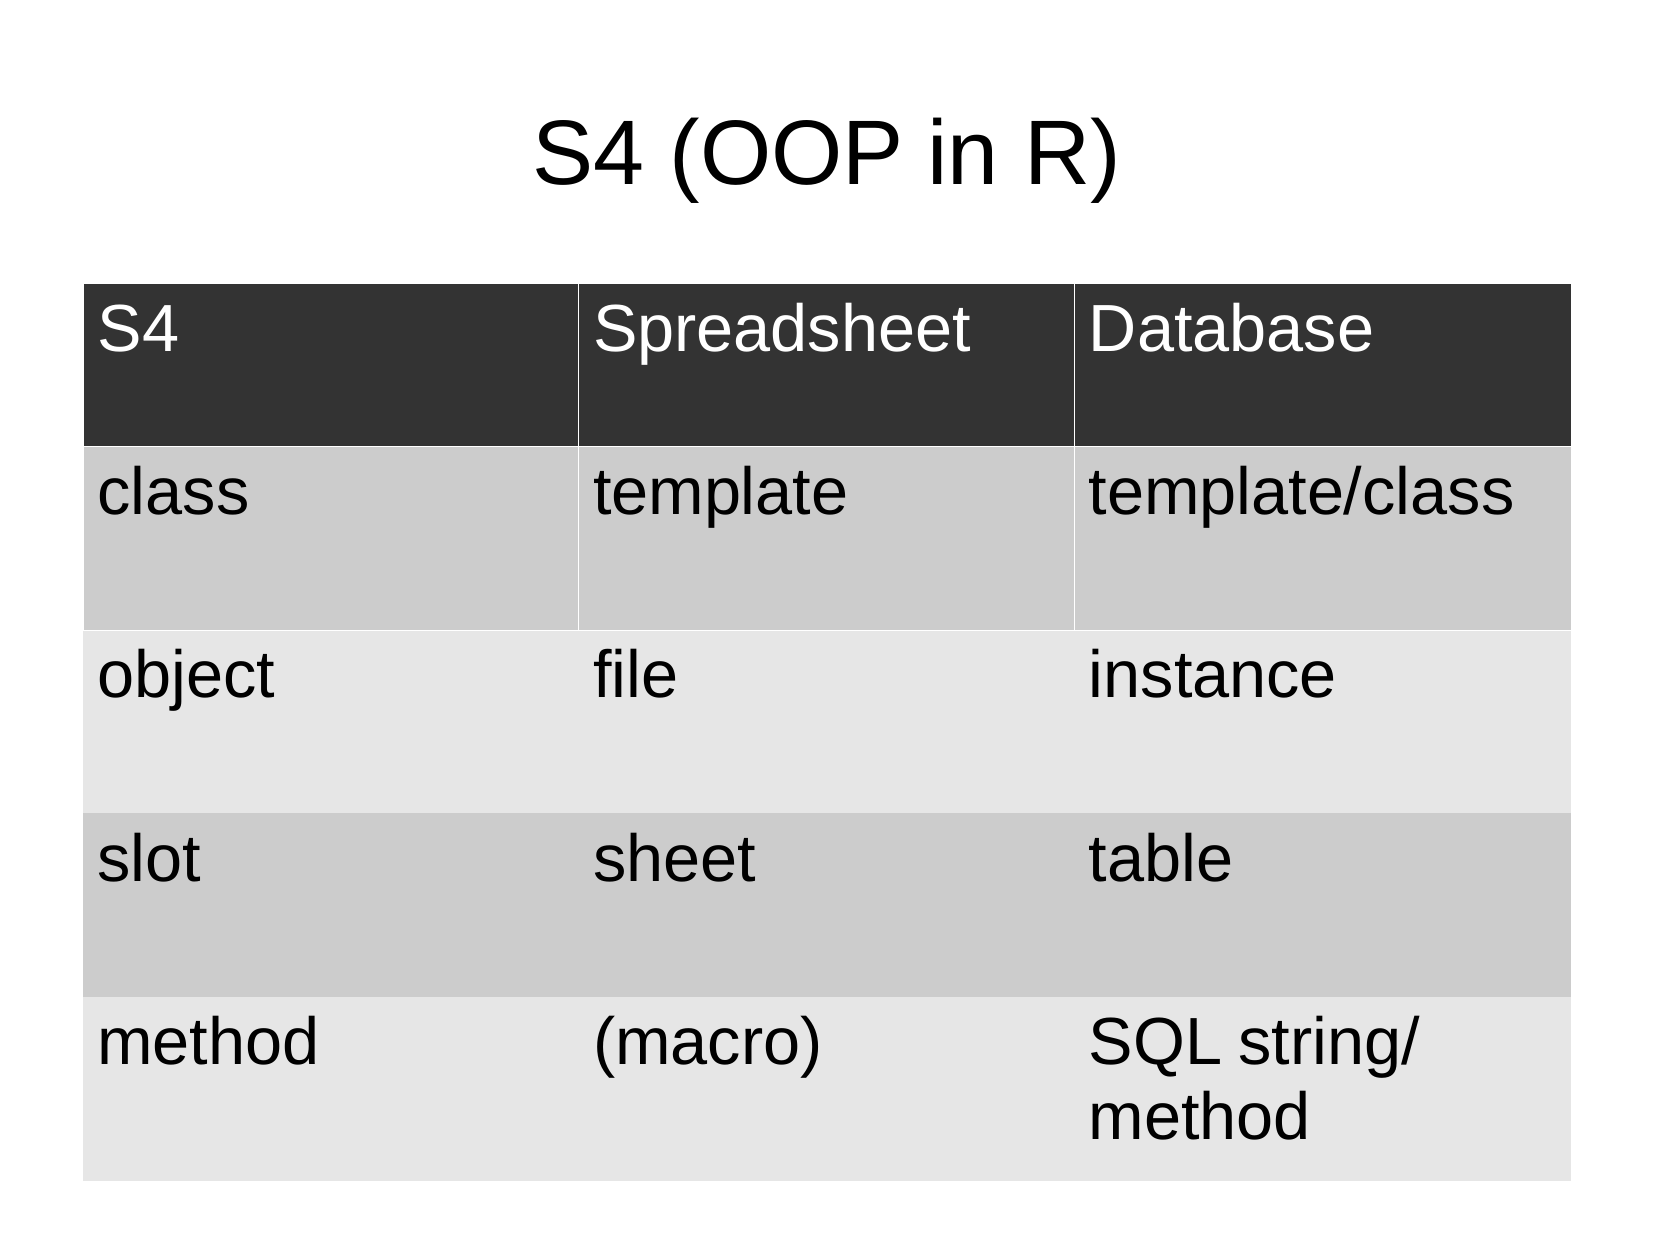

# S4 (OOP in R)
| S4 | Spreadsheet | Database |
| --- | --- | --- |
| class | template | template/class |
| object | file | instance |
| slot | sheet | table |
| method | (macro) | SQL string/ method |